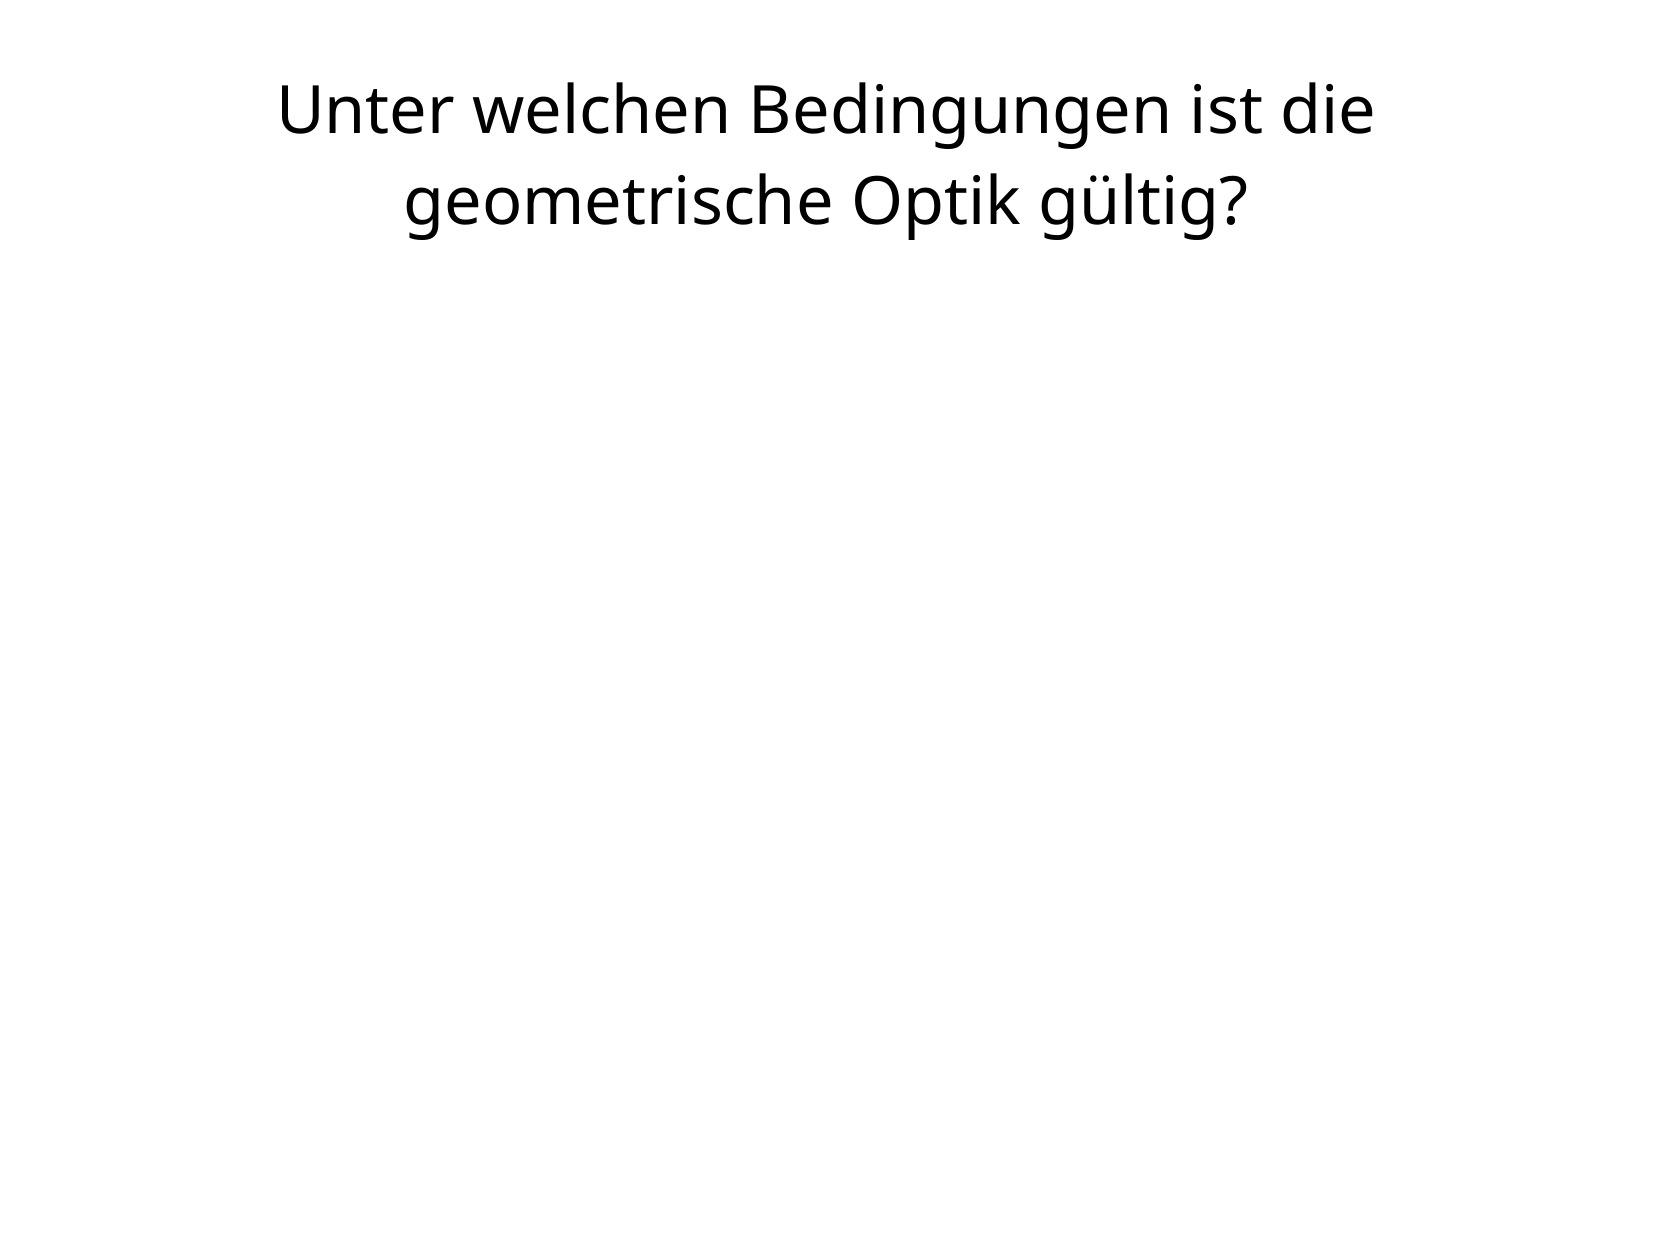

# Unter welchen Bedingungen ist die geometrische Optik gültig?